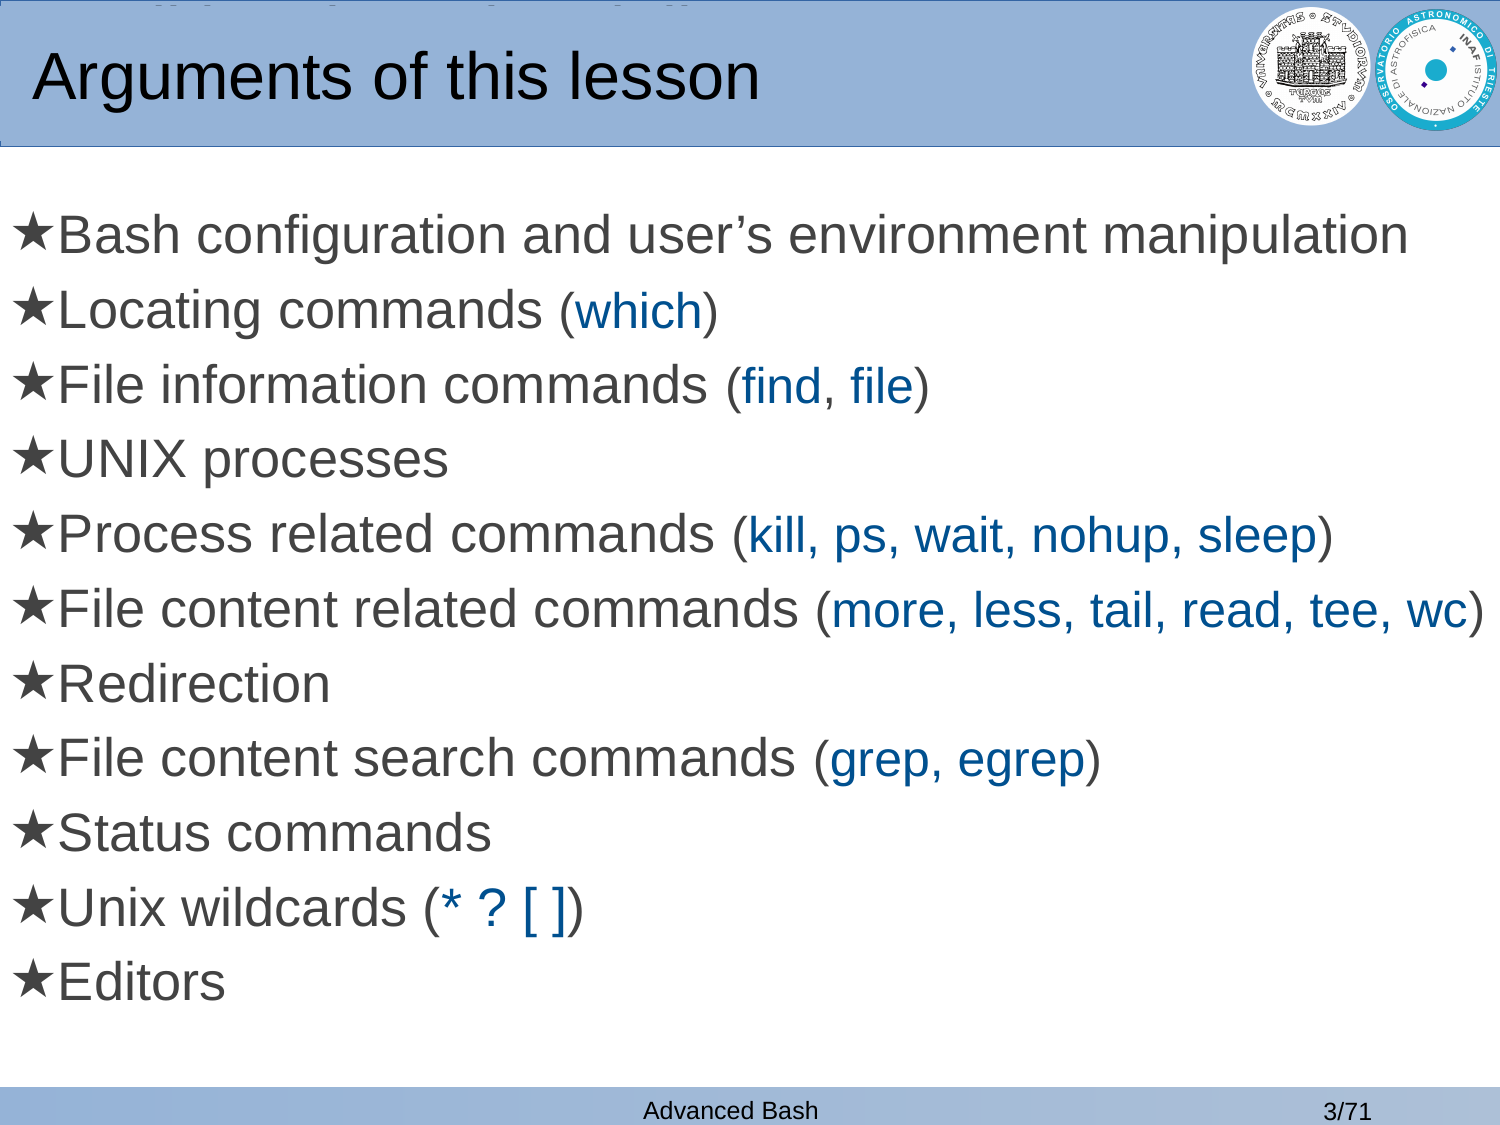

Traditional service delivery
Arguments of this lesson
# Bash configuration and user’s environment manipulation
Locating commands (which)
File information commands (find, file)
UNIX processes
Process related commands (kill, ps, wait, nohup, sleep)
File content related commands (more, less, tail, read, tee, wc)
Redirection
File content search commands (grep, egrep)
Status commands
Unix wildcards (* ? [ ])
Editors